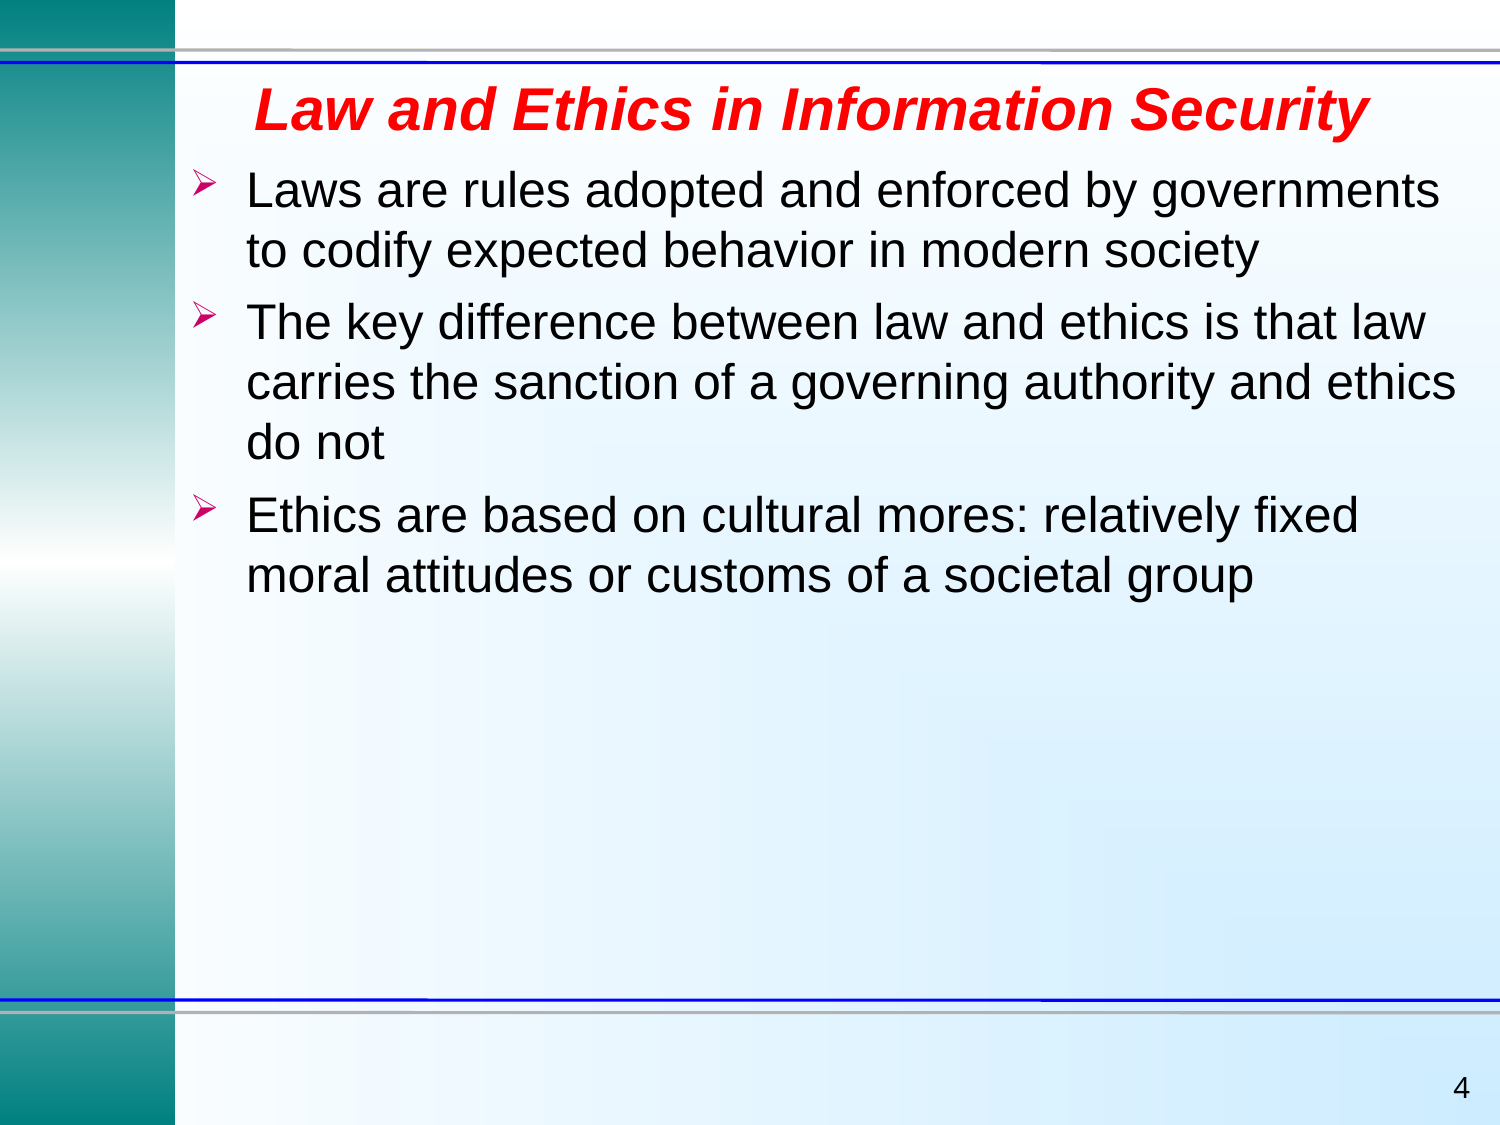

Law and Ethics in Information Security
Laws are rules adopted and enforced by governments to codify expected behavior in modern society
The key difference between law and ethics is that law carries the sanction of a governing authority and ethics do not
Ethics are based on cultural mores: relatively fixed moral attitudes or customs of a societal group